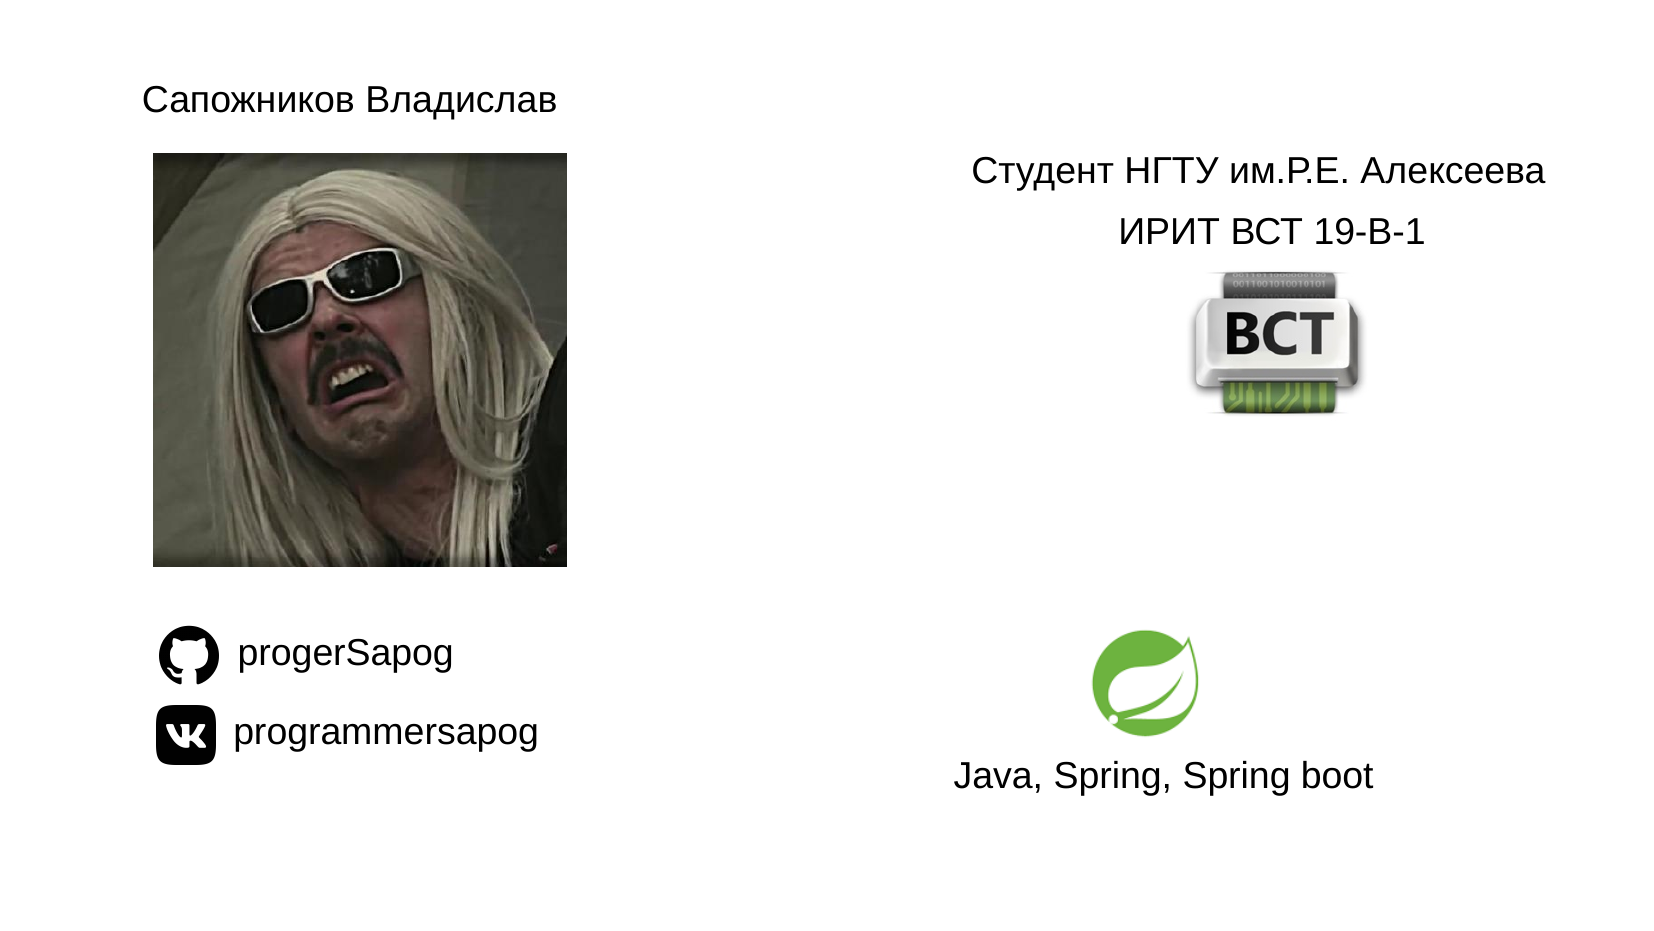

Сапожников Владислав
Студент НГТУ им.Р.Е. Алексеева
ИРИТ ВСТ 19-В-1
progerSapog
programmersapog
Java, Spring, Spring boot